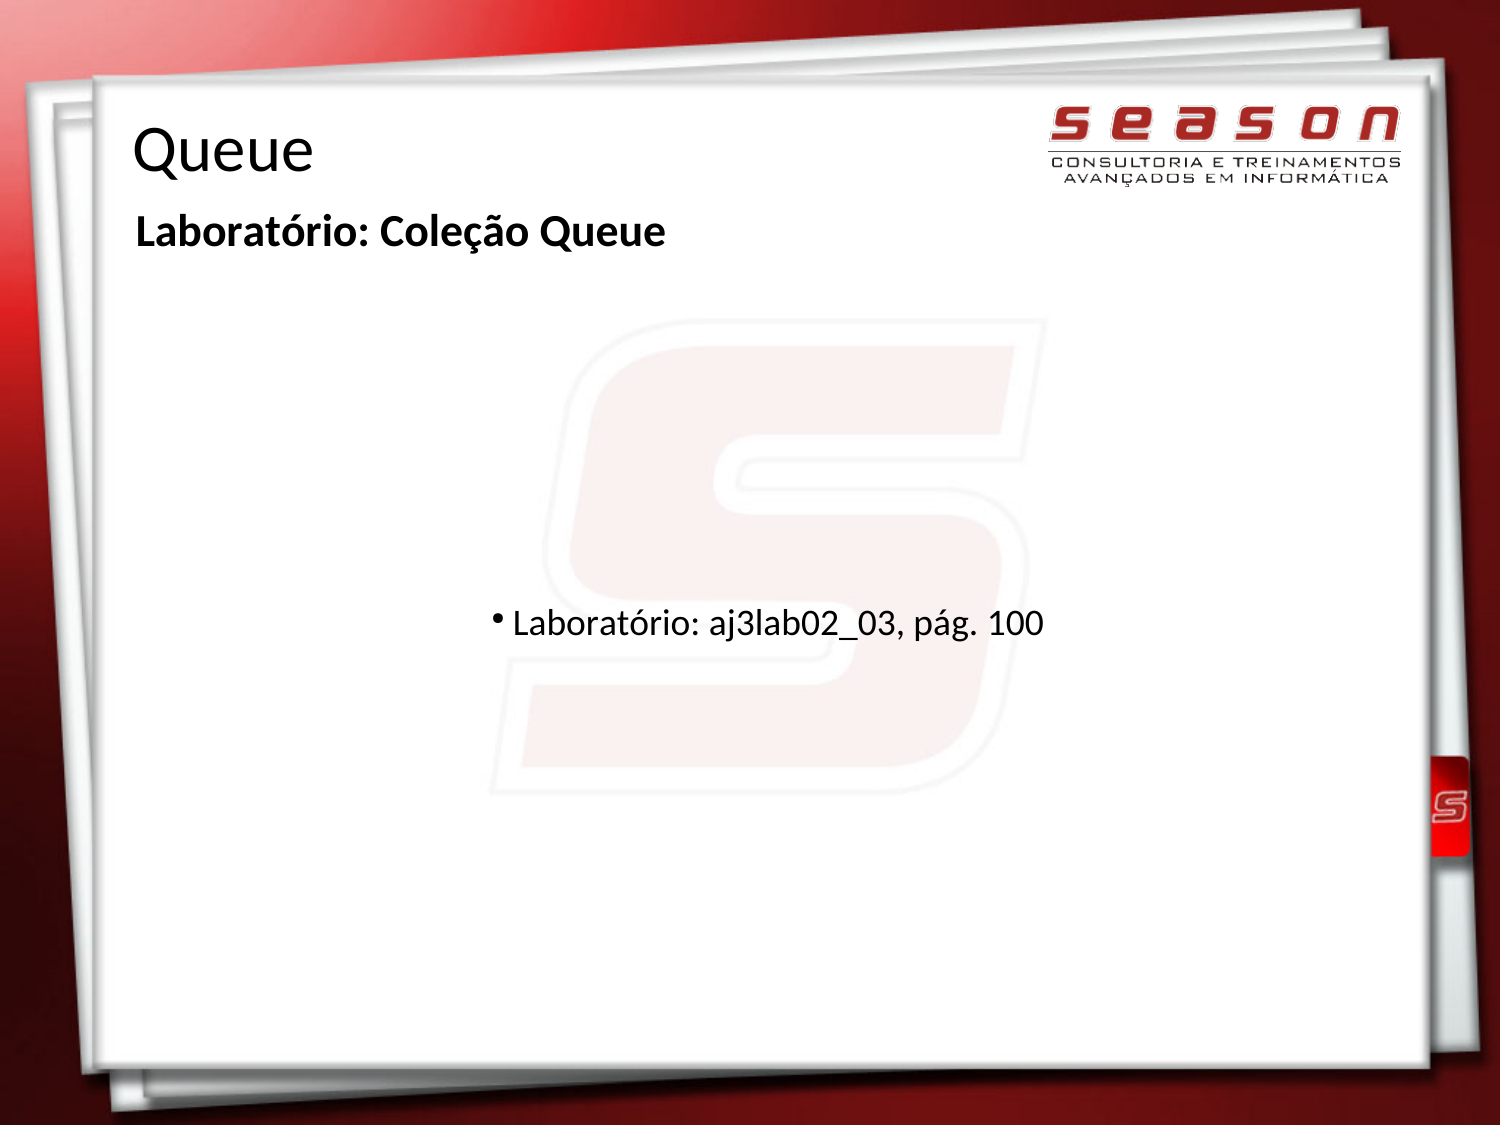

# Queue
Laboratório: Coleção Queue
 Laboratório: aj3lab02_03, pág. 100